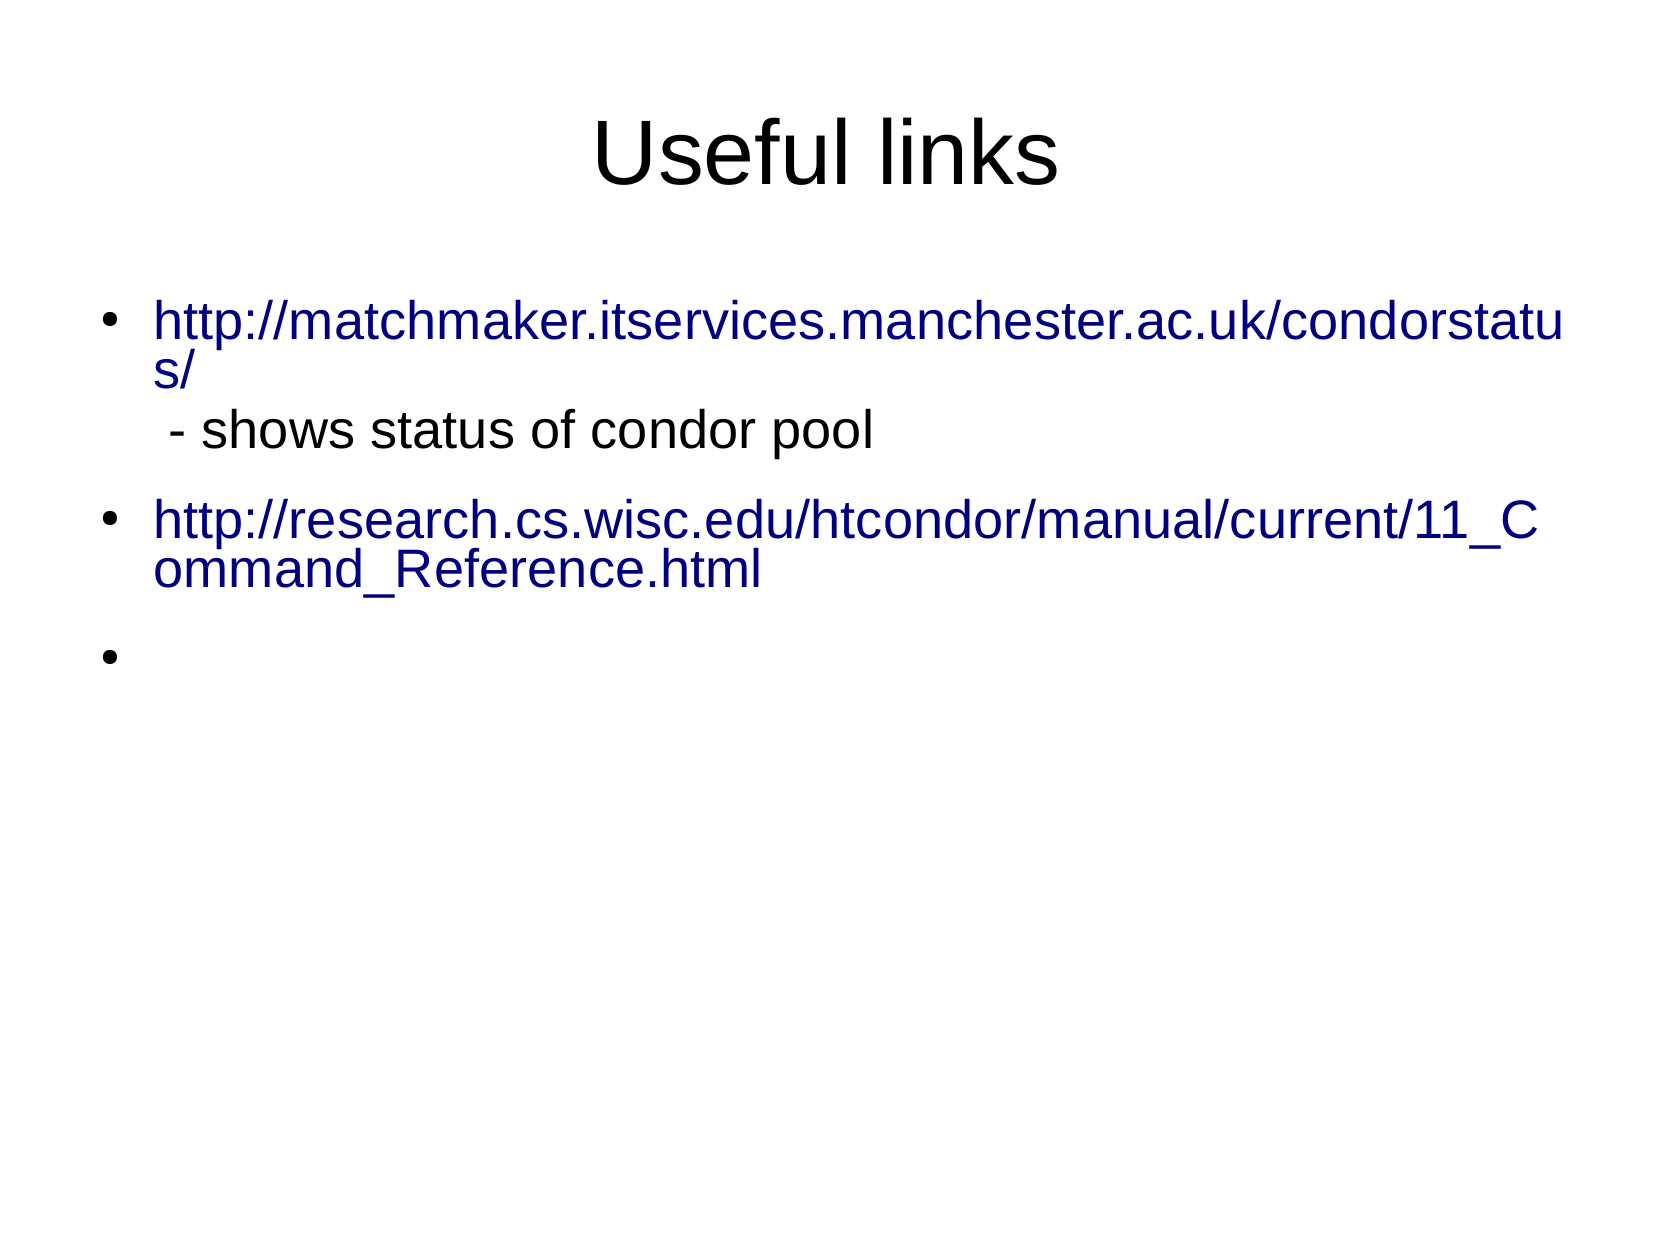

# Useful links
http://matchmaker.itservices.manchester.ac.uk/condorstatus/ - shows status of condor pool
http://research.cs.wisc.edu/htcondor/manual/current/11_Command_Reference.html